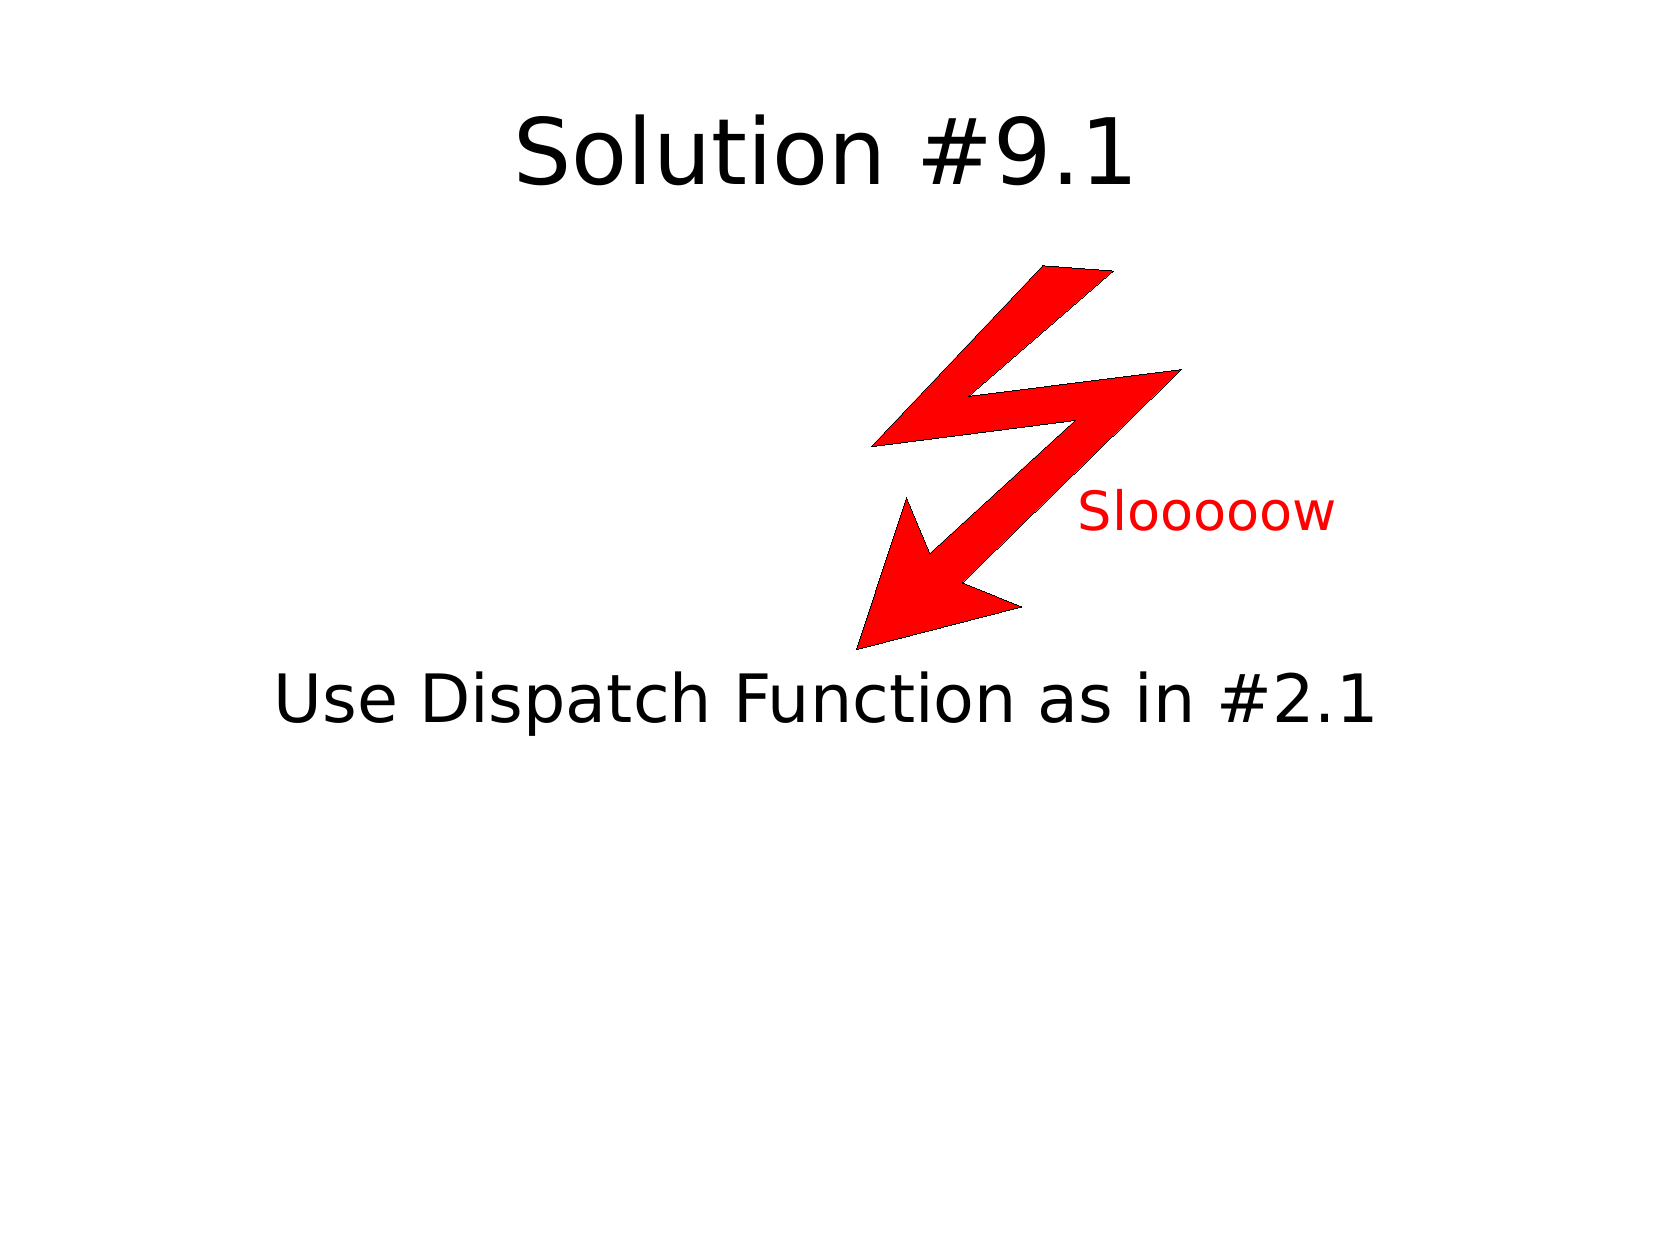

# Solution #9.1
Use Dispatch Function as in #2.1
Slooooow